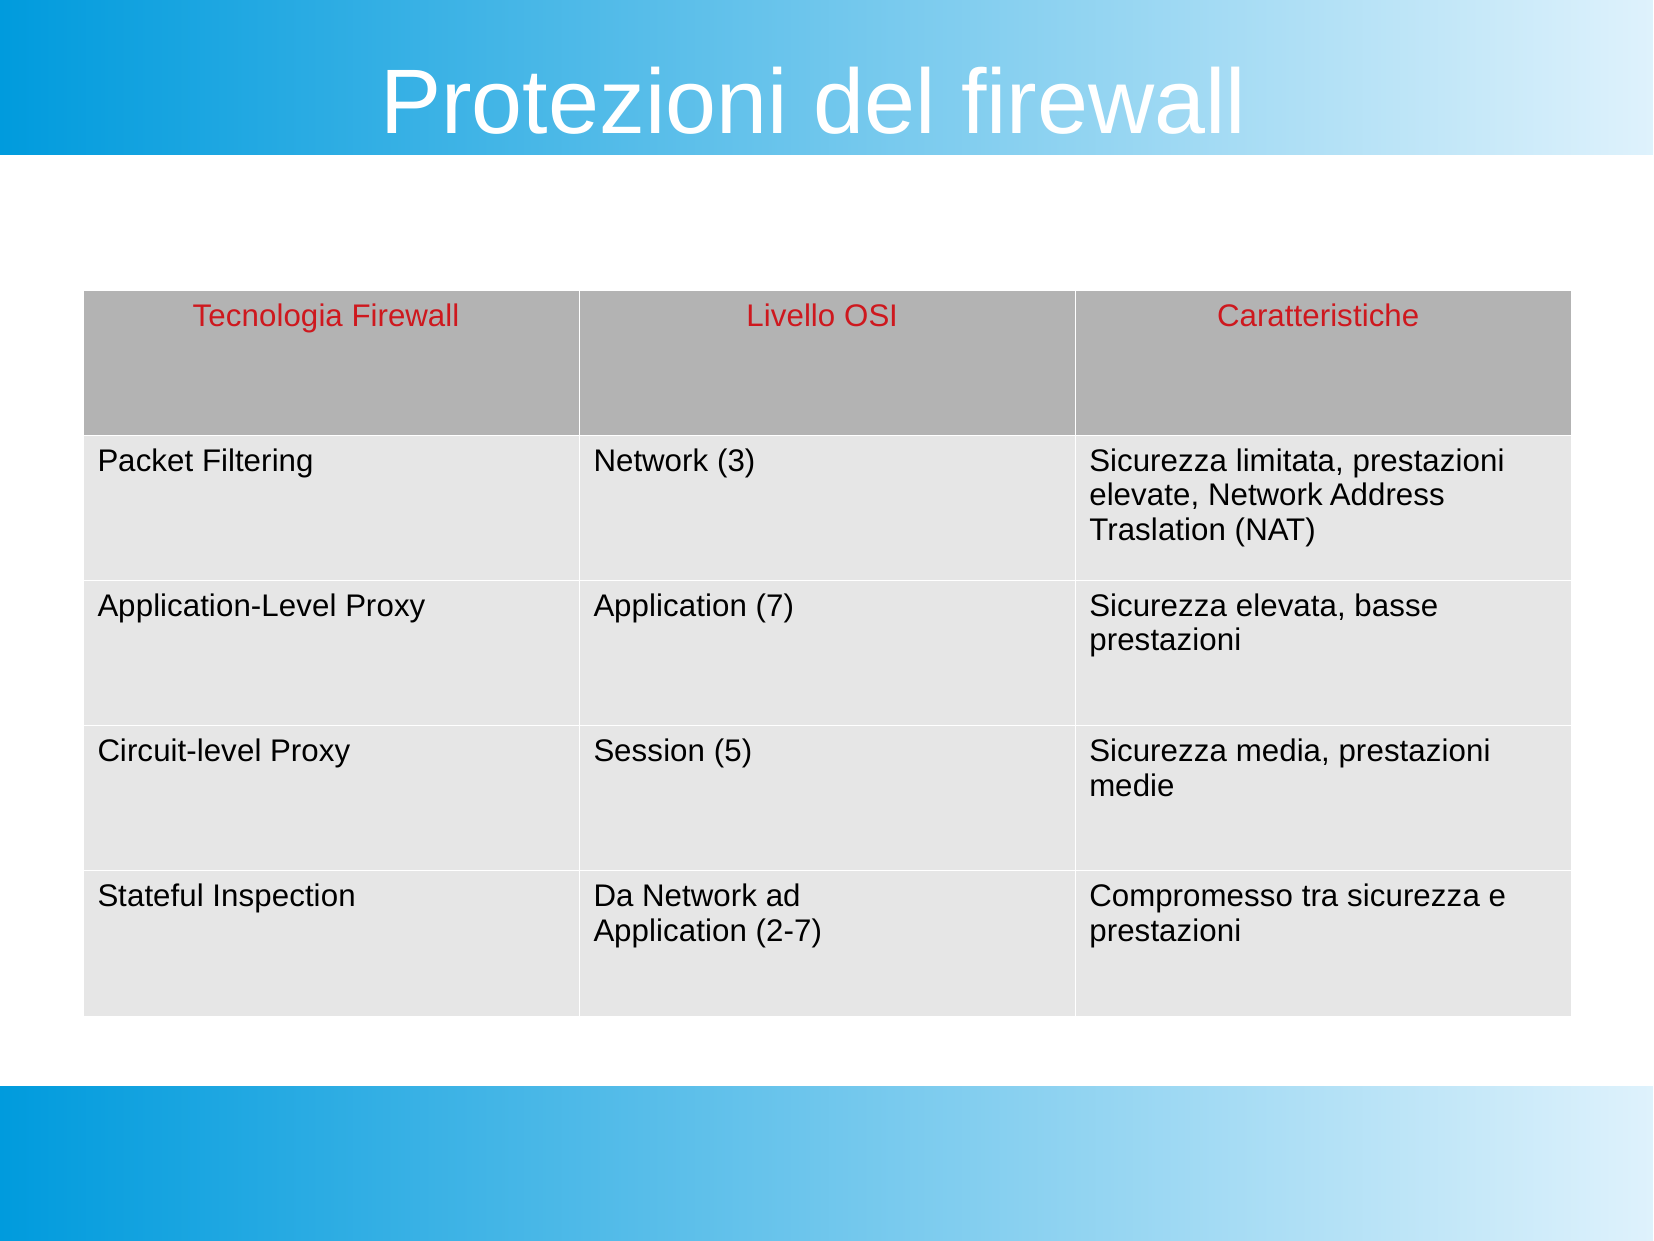

# Protezioni del firewall
| Tecnologia Firewall | Livello OSI | Caratteristiche |
| --- | --- | --- |
| Packet Filtering | Network (3) | Sicurezza limitata, prestazioni elevate, Network Address Traslation (NAT) |
| Application-Level Proxy | Application (7) | Sicurezza elevata, basse prestazioni |
| Circuit-level Proxy | Session (5) | Sicurezza media, prestazioni medie |
| Stateful Inspection | Da Network ad Application (2-7) | Compromesso tra sicurezza e prestazioni |